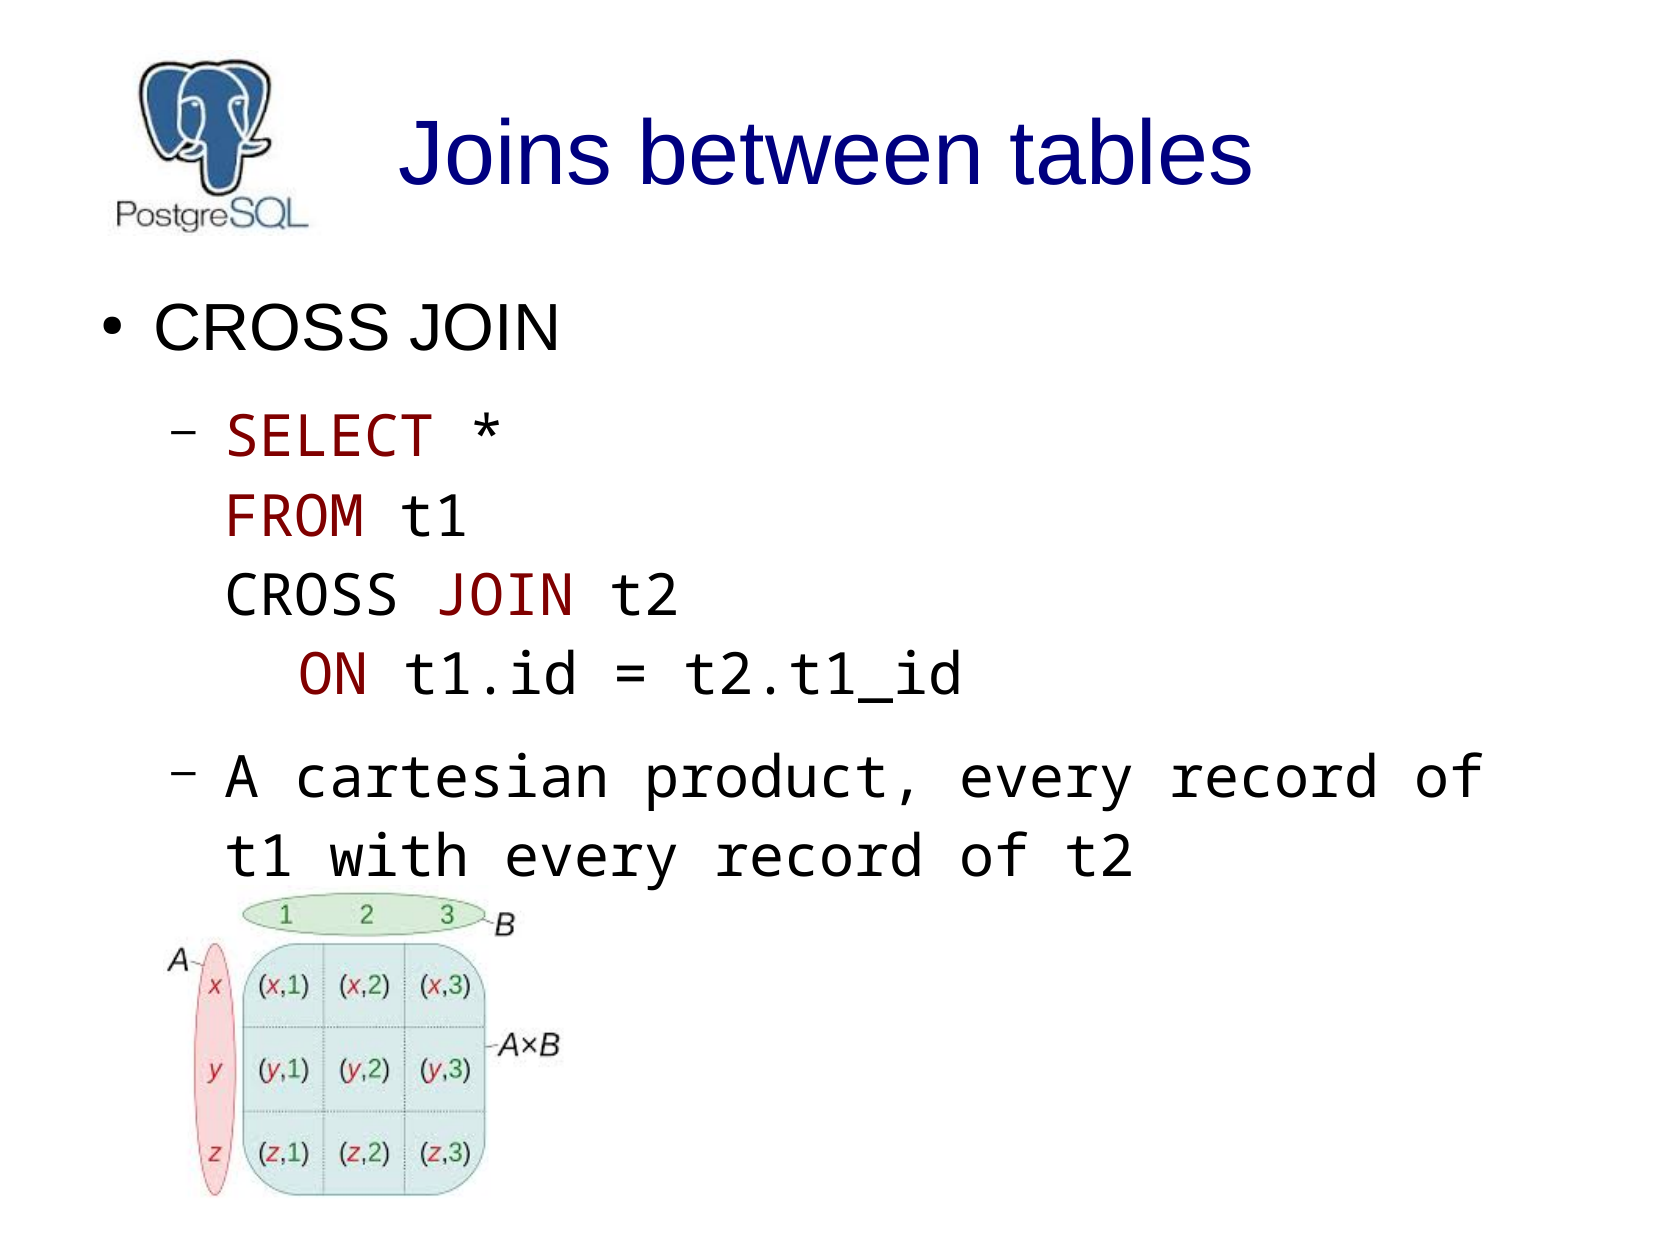

# Joins between tables
CROSS JOIN
SELECT *
FROM t1
CROSS JOIN t2
	ON t1.id = t2.t1_id
A cartesian product, every record of t1 with every record of t2